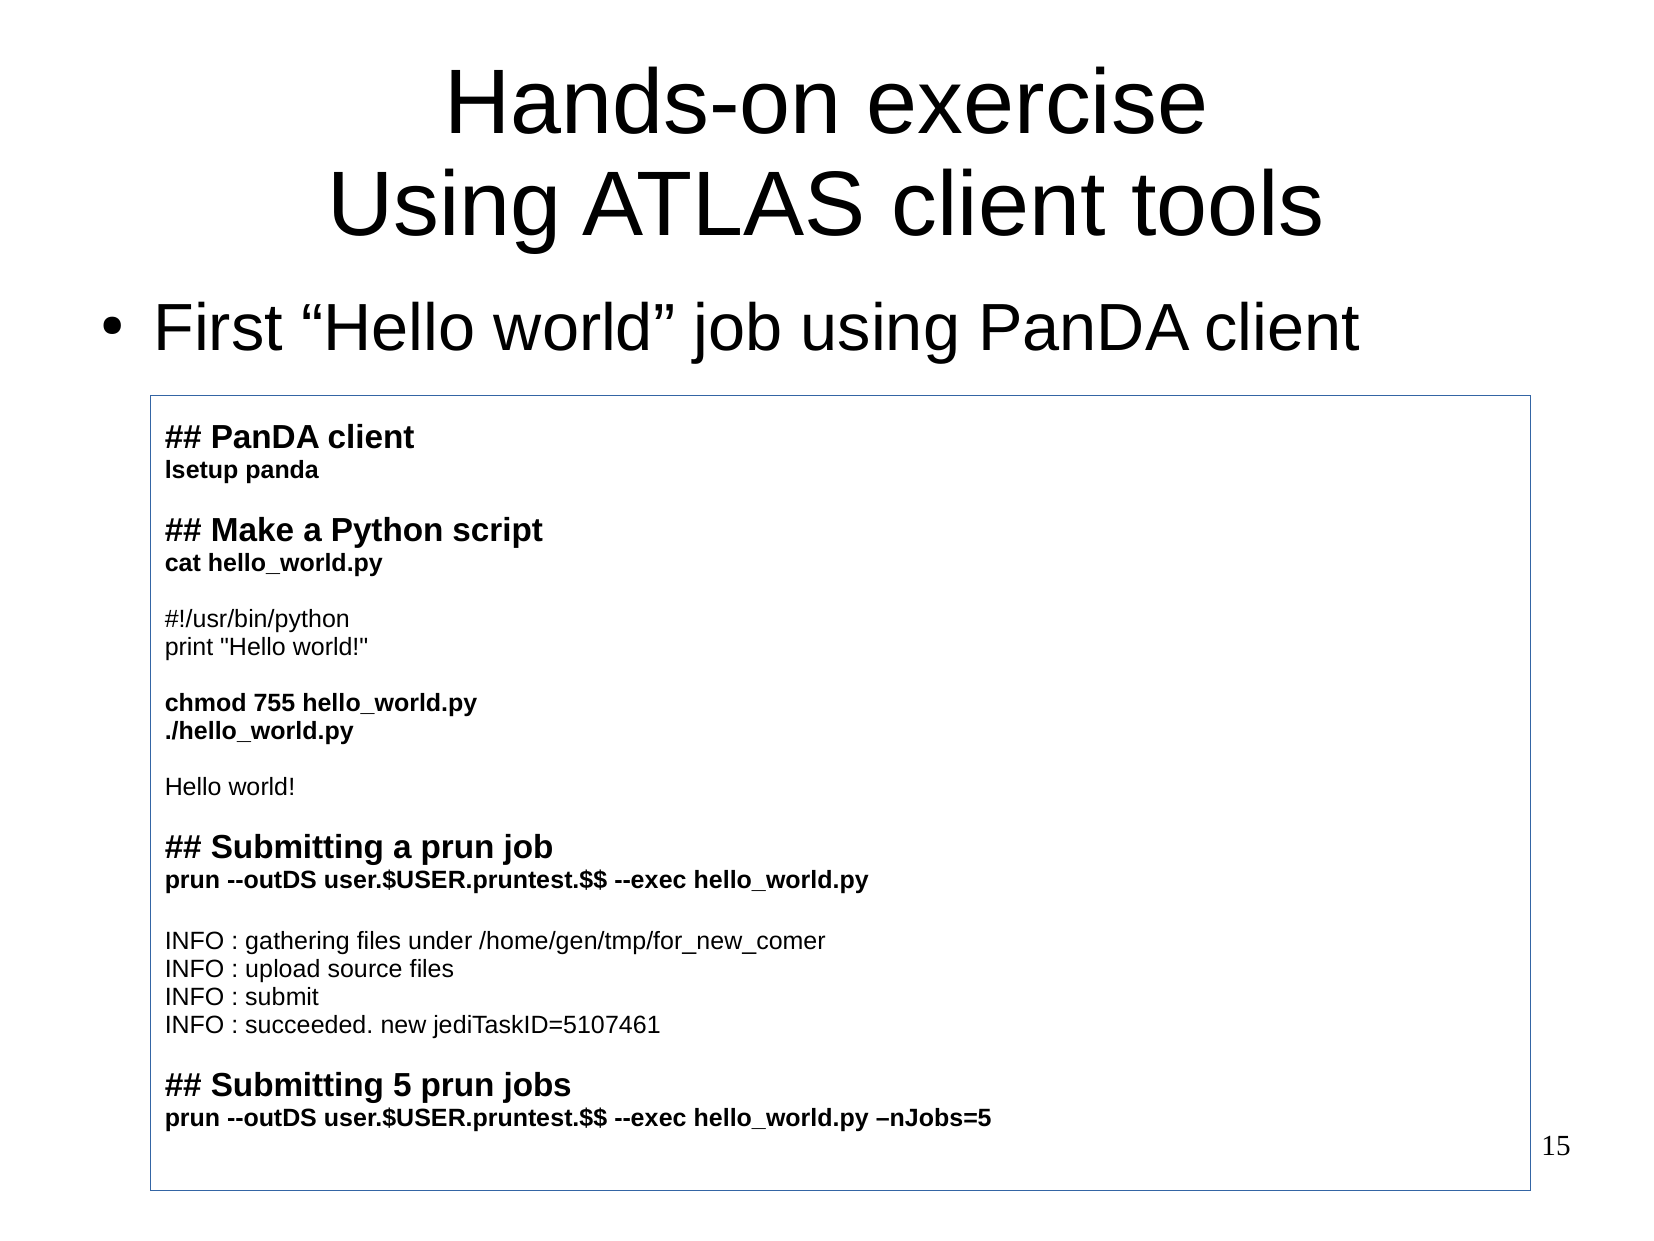

# Hands-on exercise Using ATLAS client tools
First “Hello world” job using PanDA client
## PanDA client
lsetup panda
## Make a Python script
cat hello_world.py
#!/usr/bin/python
print "Hello world!"
chmod 755 hello_world.py
./hello_world.py
Hello world!
## Submitting a prun job
prun --outDS user.$USER.pruntest.$$ --exec hello_world.py
INFO : gathering files under /home/gen/tmp/for_new_comer
INFO : upload source files
INFO : submit
INFO : succeeded. new jediTaskID=5107461
## Submitting 5 prun jobs
prun --outDS user.$USER.pruntest.$$ --exec hello_world.py –nJobs=5
ATLAS-D Physics Meeting 2017
15